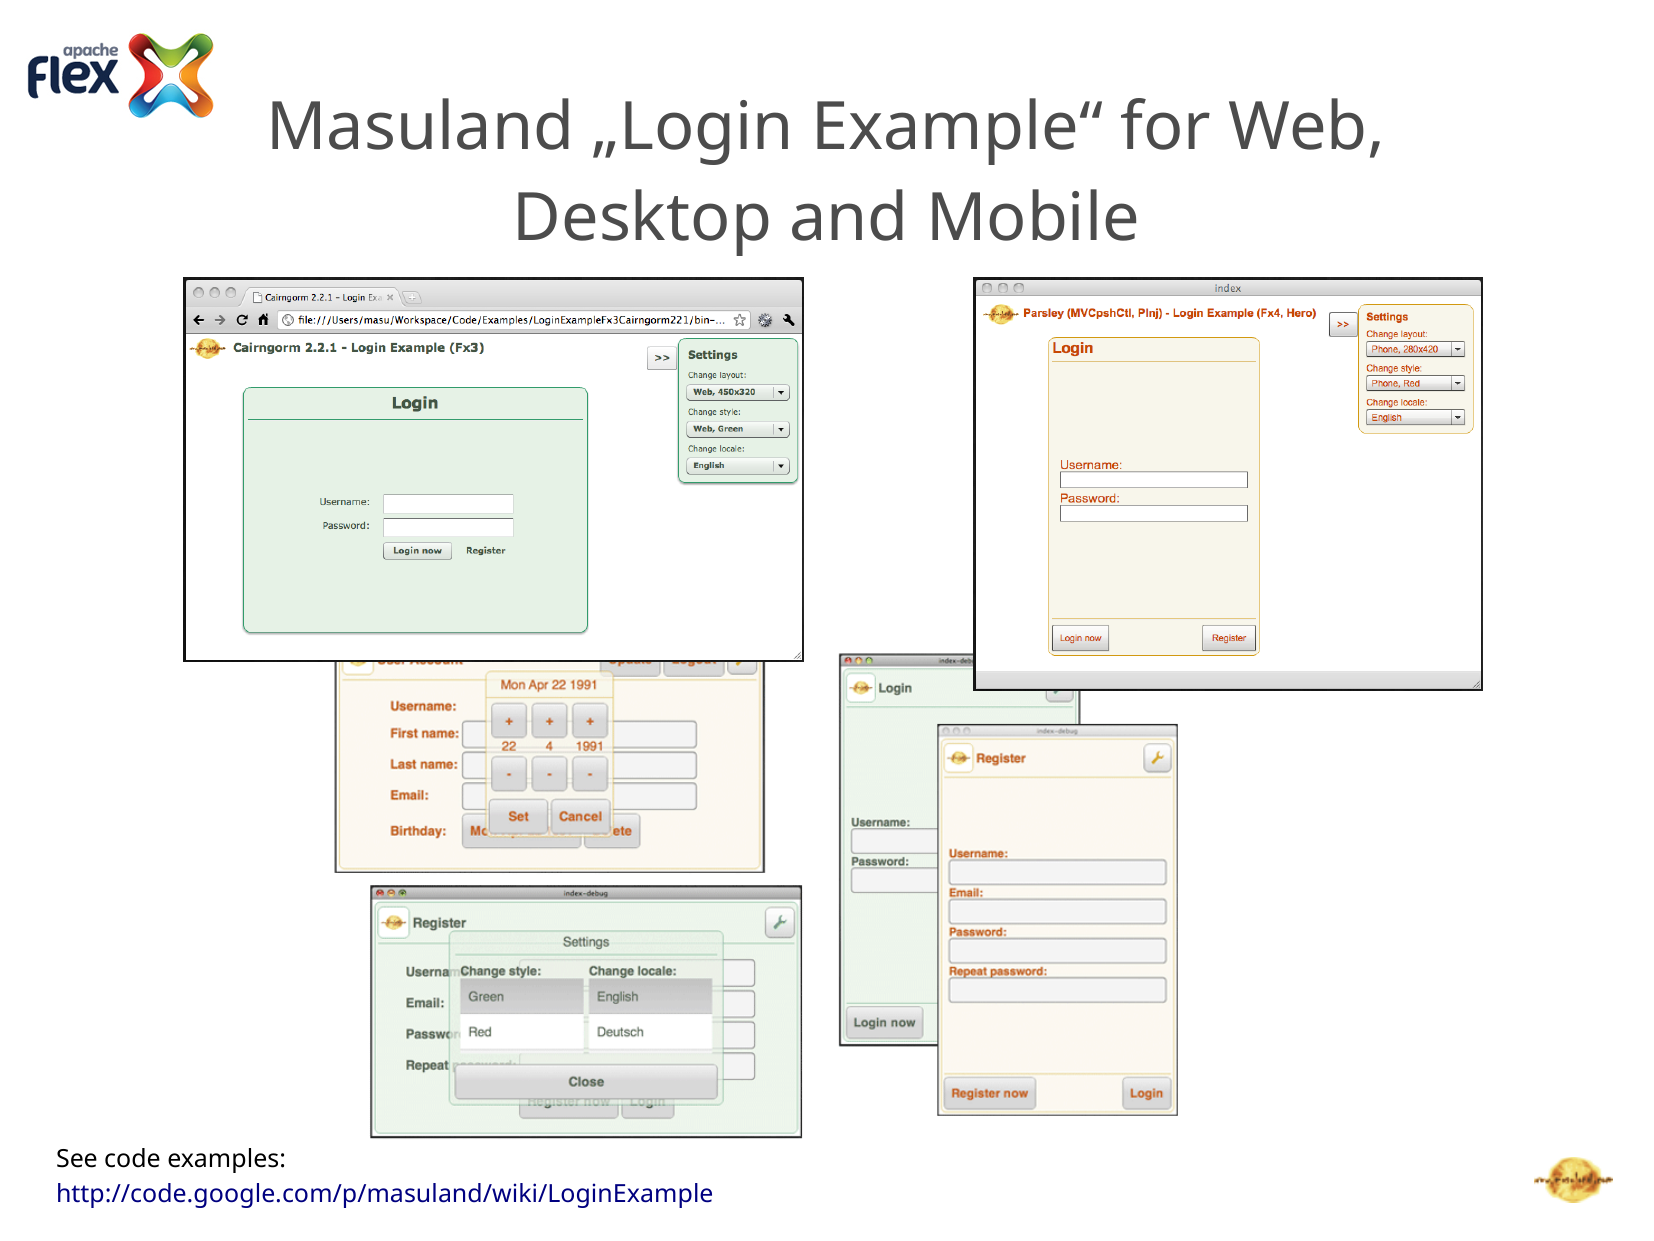

# Masuland „Login Example“ for Web, Desktop and Mobile
See code examples:
http://code.google.com/p/masuland/wiki/LoginExample